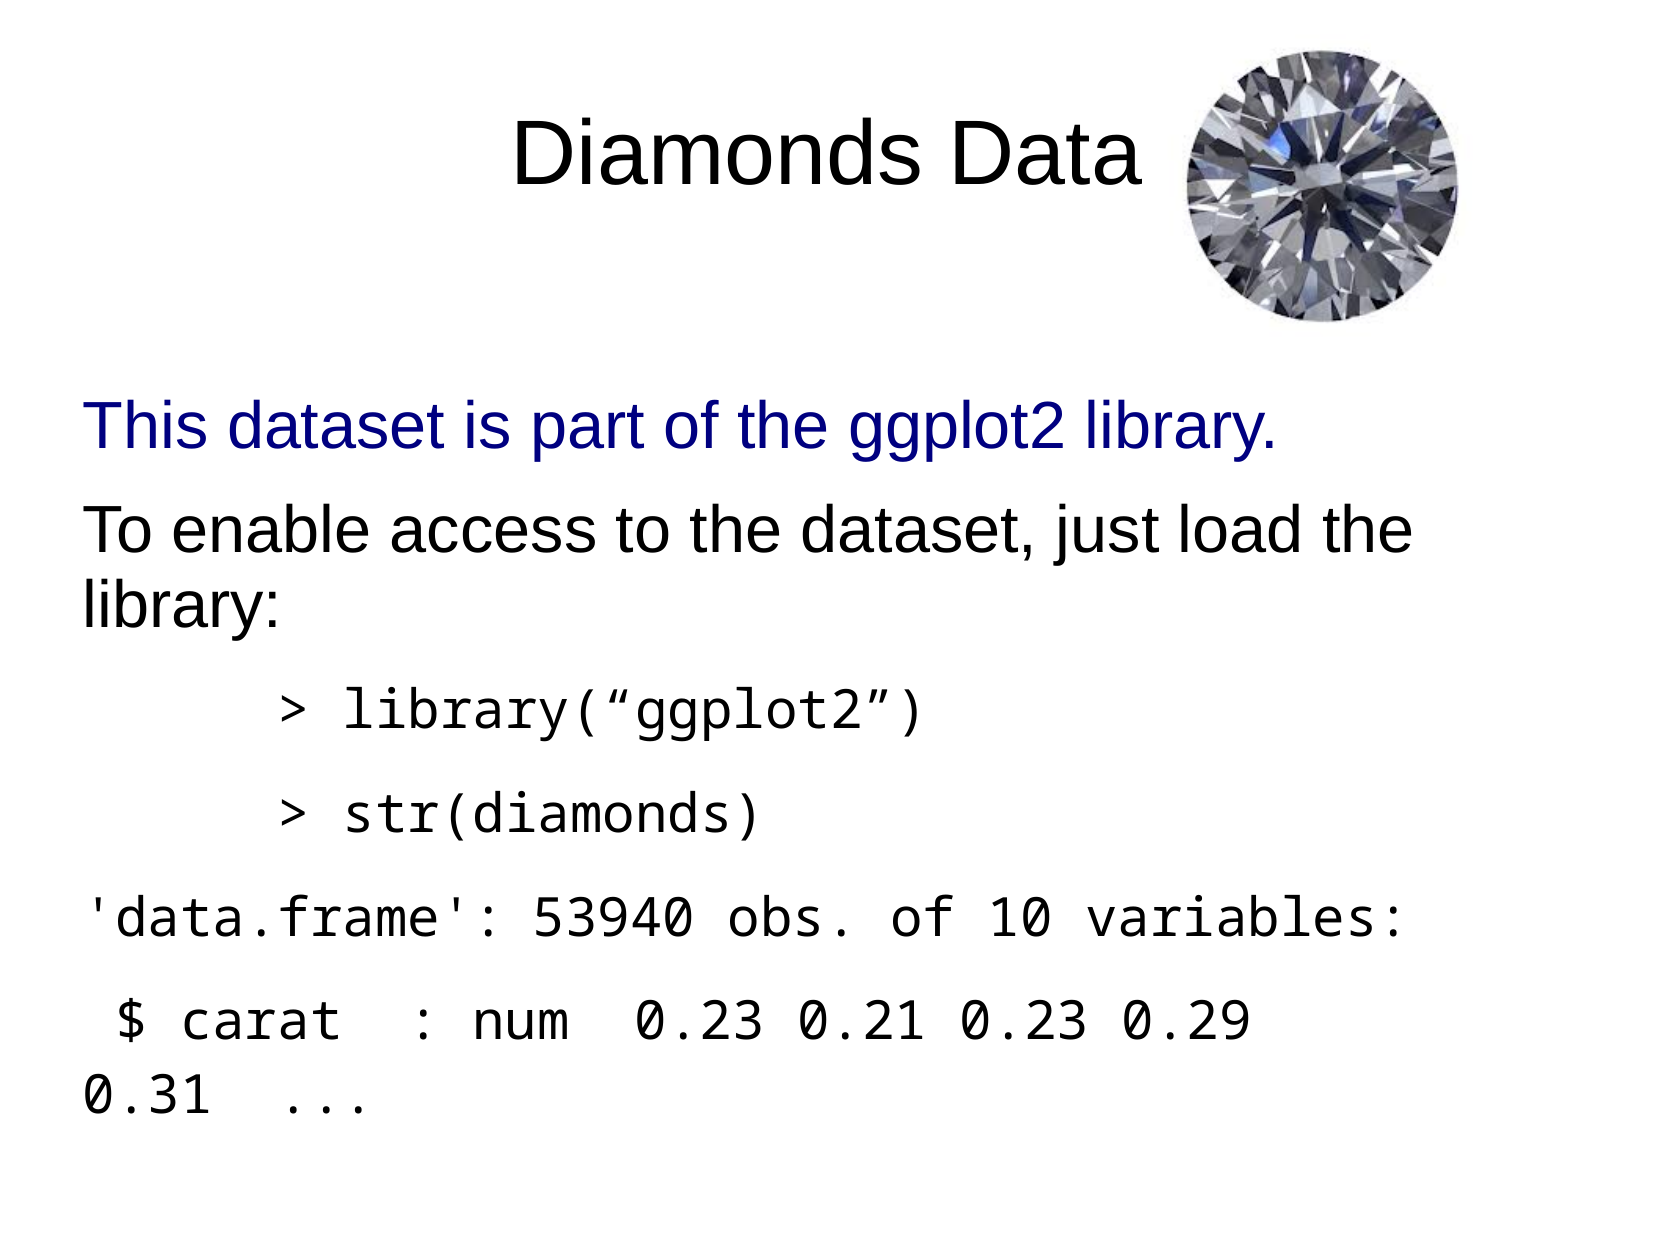

# Diamonds Data
This dataset is part of the ggplot2 library.
To enable access to the dataset, just load the library:
 > library(“ggplot2”)
 > str(diamonds)
'data.frame':	53940 obs. of 10 variables:
 $ carat : num 0.23 0.21 0.23 0.29 0.31 ...